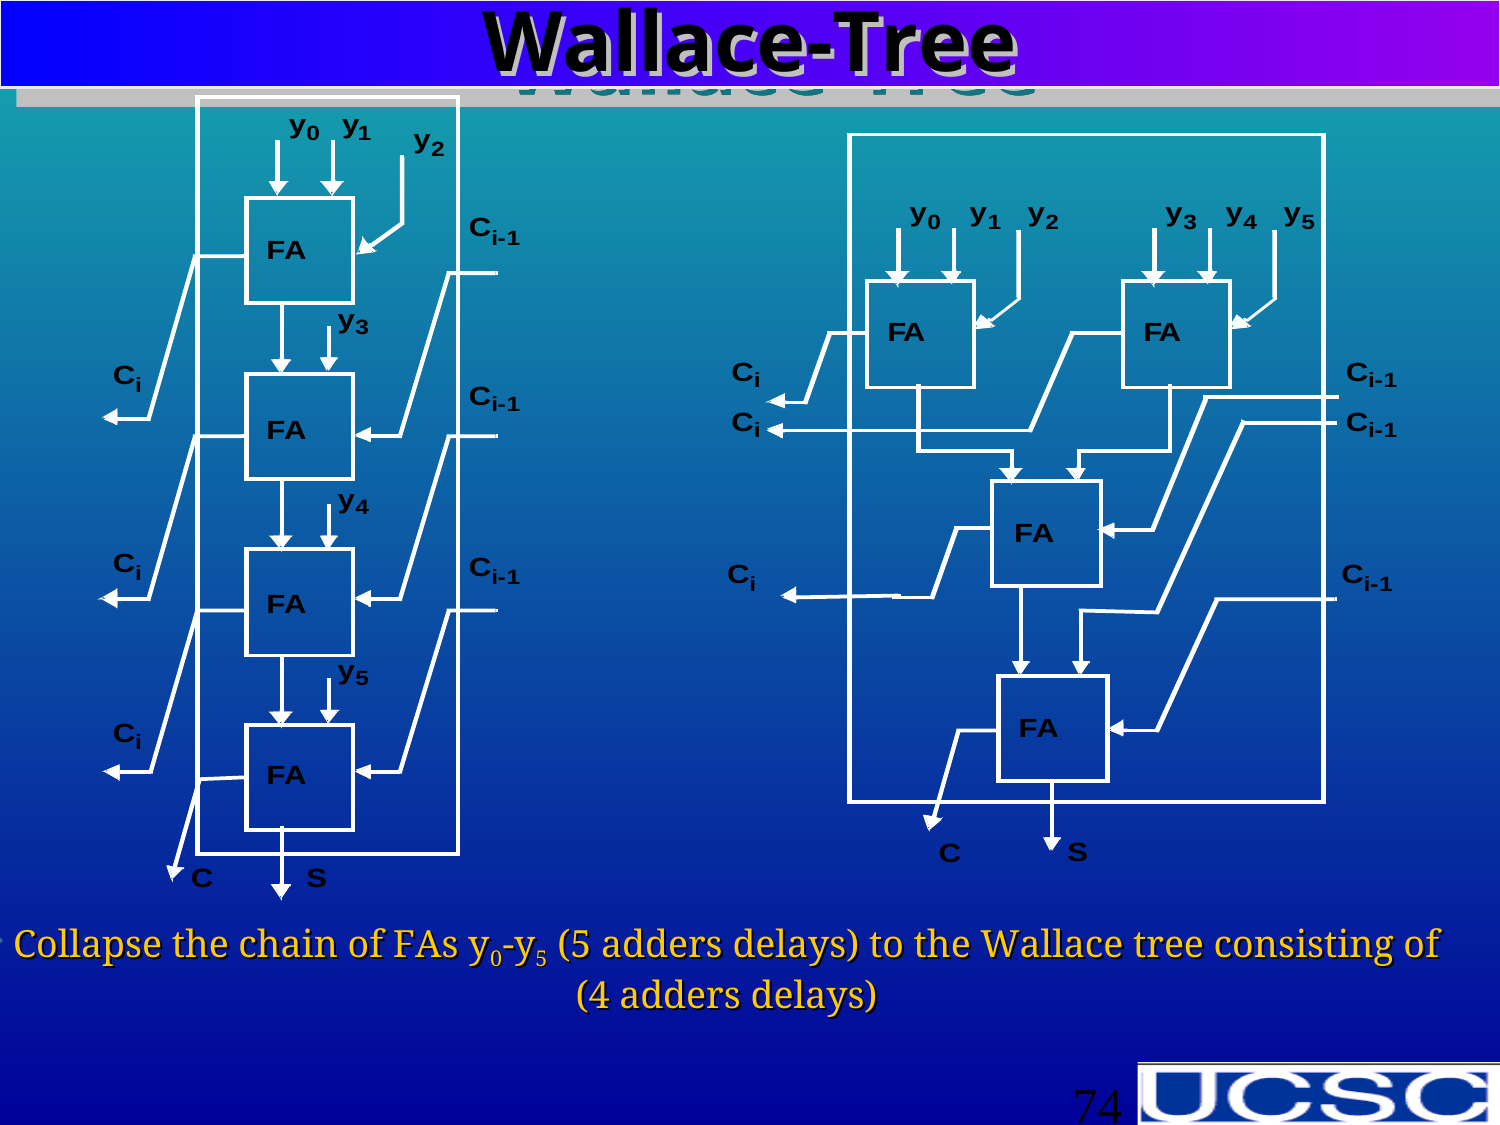

# Wallace-Tree
Collapse the chain of FAs y0-y5 (5 adders delays) to the Wallace tree consisting of (4 adders delays)
74